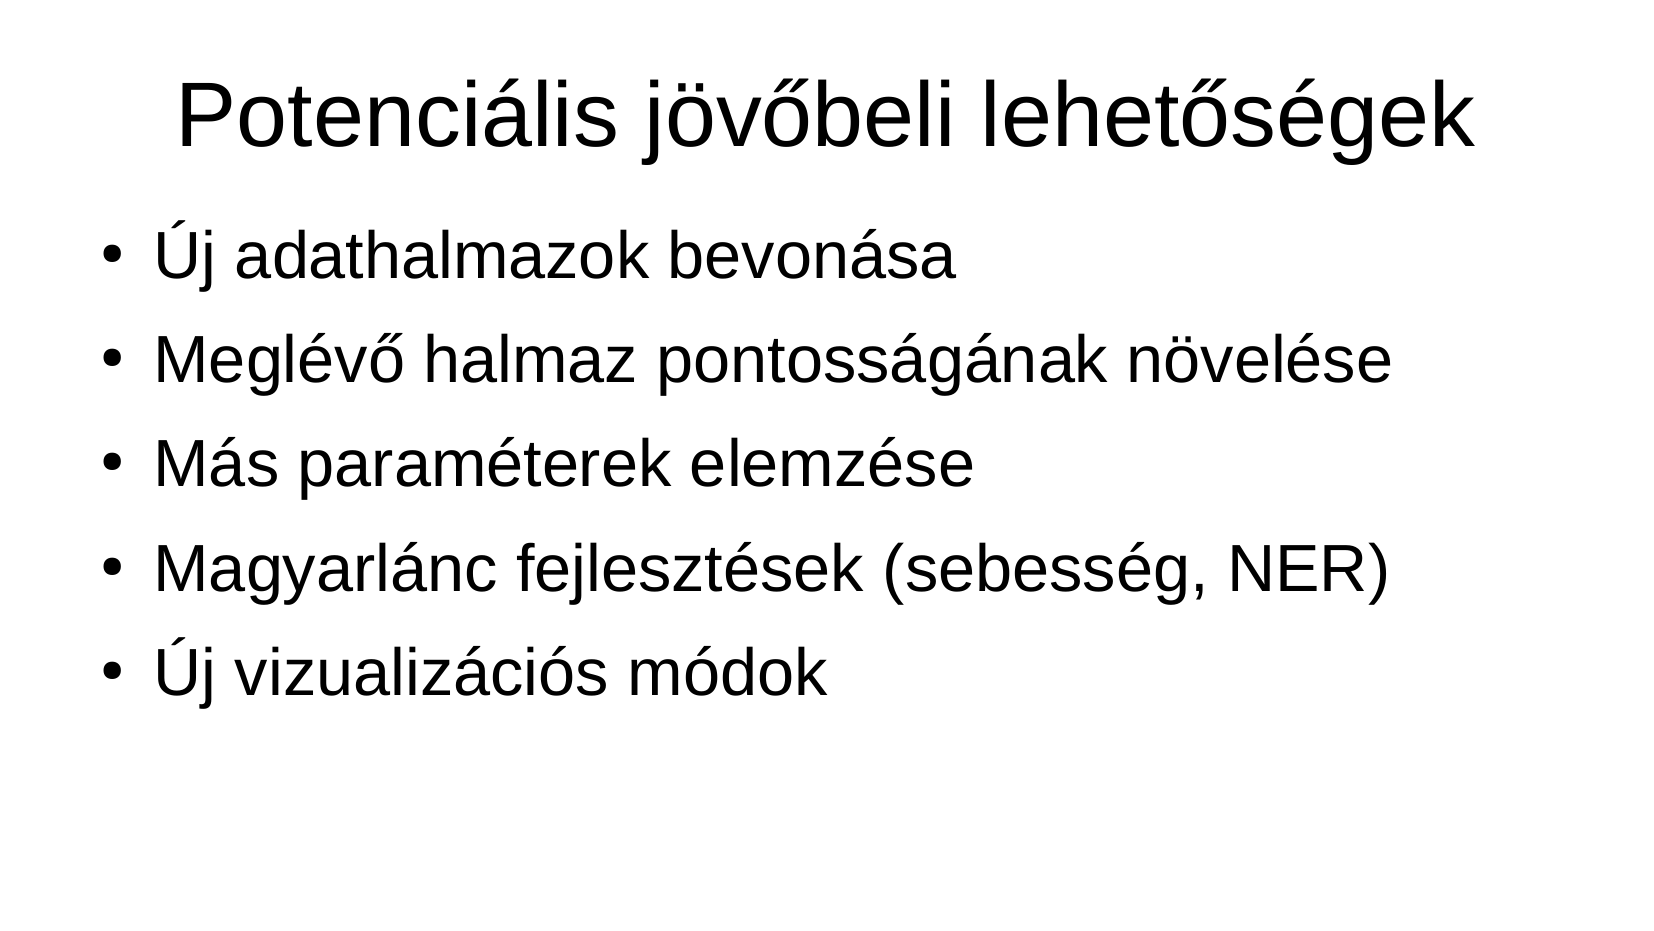

# Potenciális jövőbeli lehetőségek
Új adathalmazok bevonása
Meglévő halmaz pontosságának növelése
Más paraméterek elemzése
Magyarlánc fejlesztések (sebesség, NER)
Új vizualizációs módok